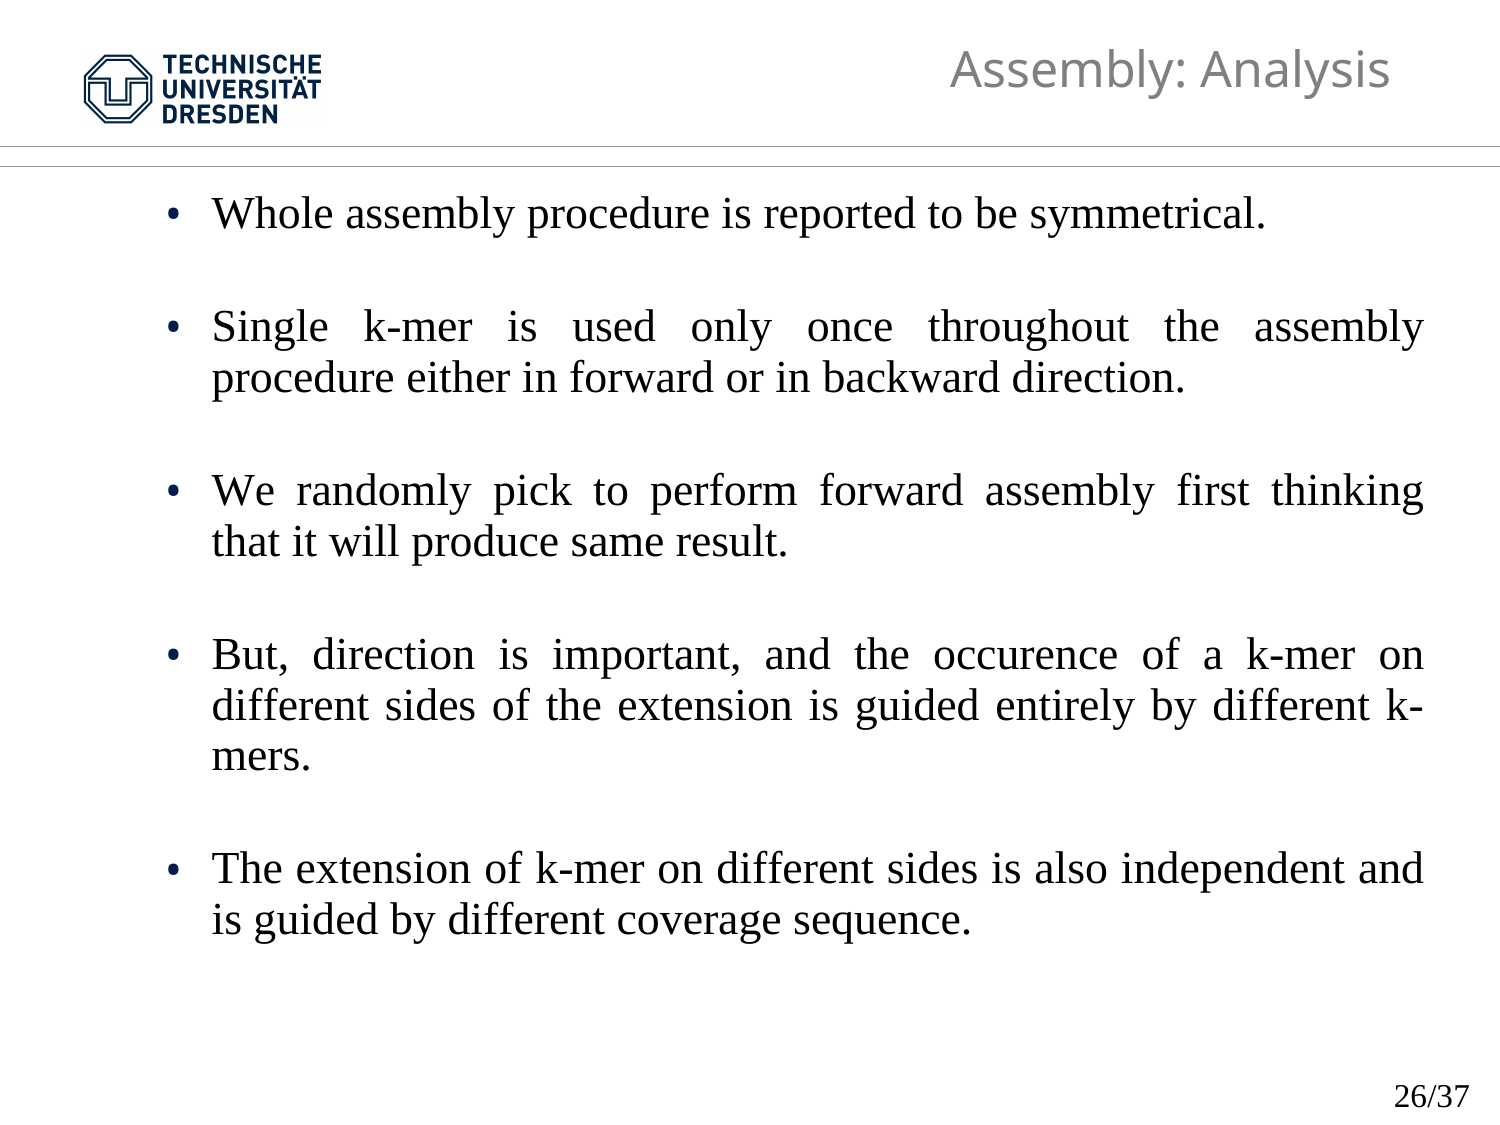

# Assembly: Analysis
Whole assembly procedure is reported to be symmetrical.
Single k-mer is used only once throughout the assembly procedure either in forward or in backward direction.
We randomly pick to perform forward assembly first thinking that it will produce same result.
But, direction is important, and the occurence of a k-mer on different sides of the extension is guided entirely by different k-mers.
The extension of k-mer on different sides is also independent and is guided by different coverage sequence.
26